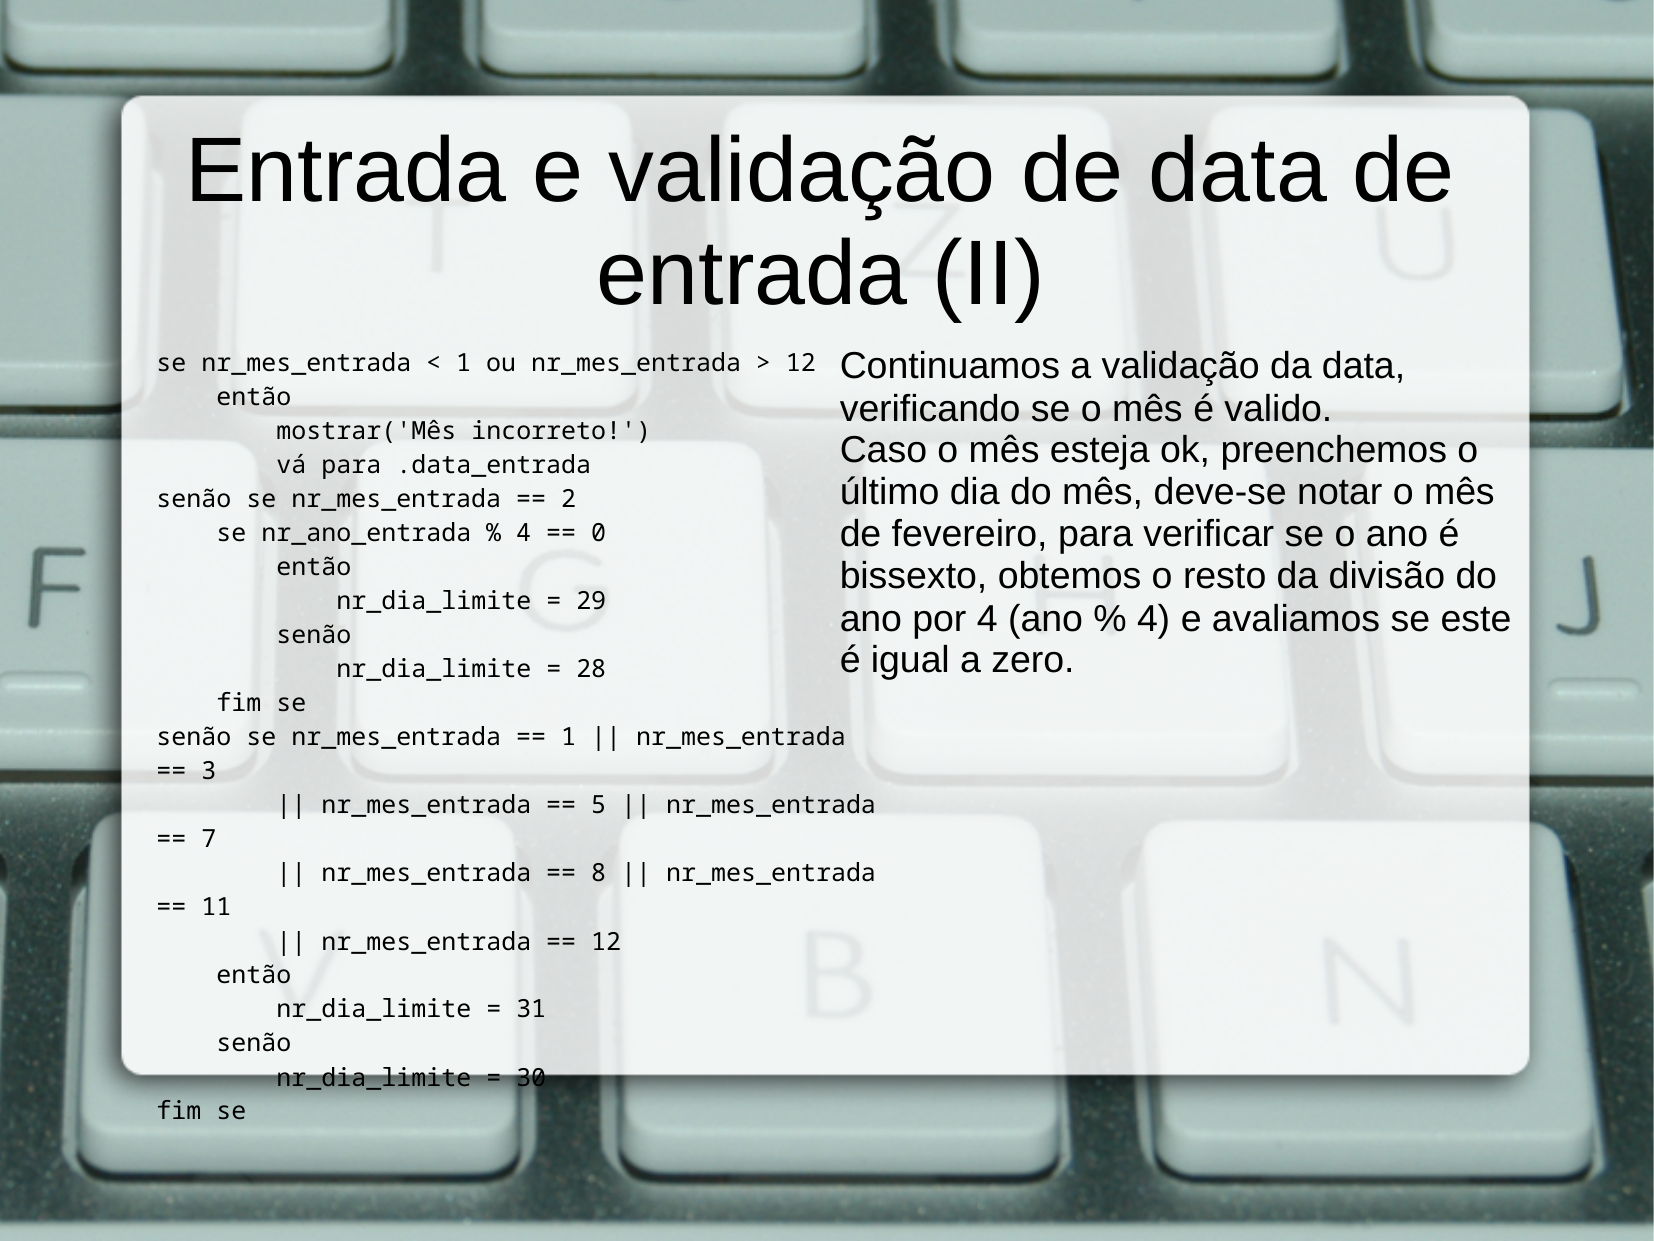

# Entrada e validação de data de entrada (II)
se nr_mes_entrada < 1 ou nr_mes_entrada > 12
 então
 mostrar('Mês incorreto!')
 vá para .data_entrada
senão se nr_mes_entrada == 2
 se nr_ano_entrada % 4 == 0
 então
 nr_dia_limite = 29
 senão
 nr_dia_limite = 28
 fim se
senão se nr_mes_entrada == 1 || nr_mes_entrada == 3
 || nr_mes_entrada == 5 || nr_mes_entrada == 7
 || nr_mes_entrada == 8 || nr_mes_entrada == 11
 || nr_mes_entrada == 12
 então
 nr_dia_limite = 31
 senão
 nr_dia_limite = 30
fim se
Continuamos a validação da data, verificando se o mês é valido.
Caso o mês esteja ok, preenchemos o último dia do mês, deve-se notar o mês de fevereiro, para verificar se o ano é bissexto, obtemos o resto da divisão do ano por 4 (ano % 4) e avaliamos se este é igual a zero.